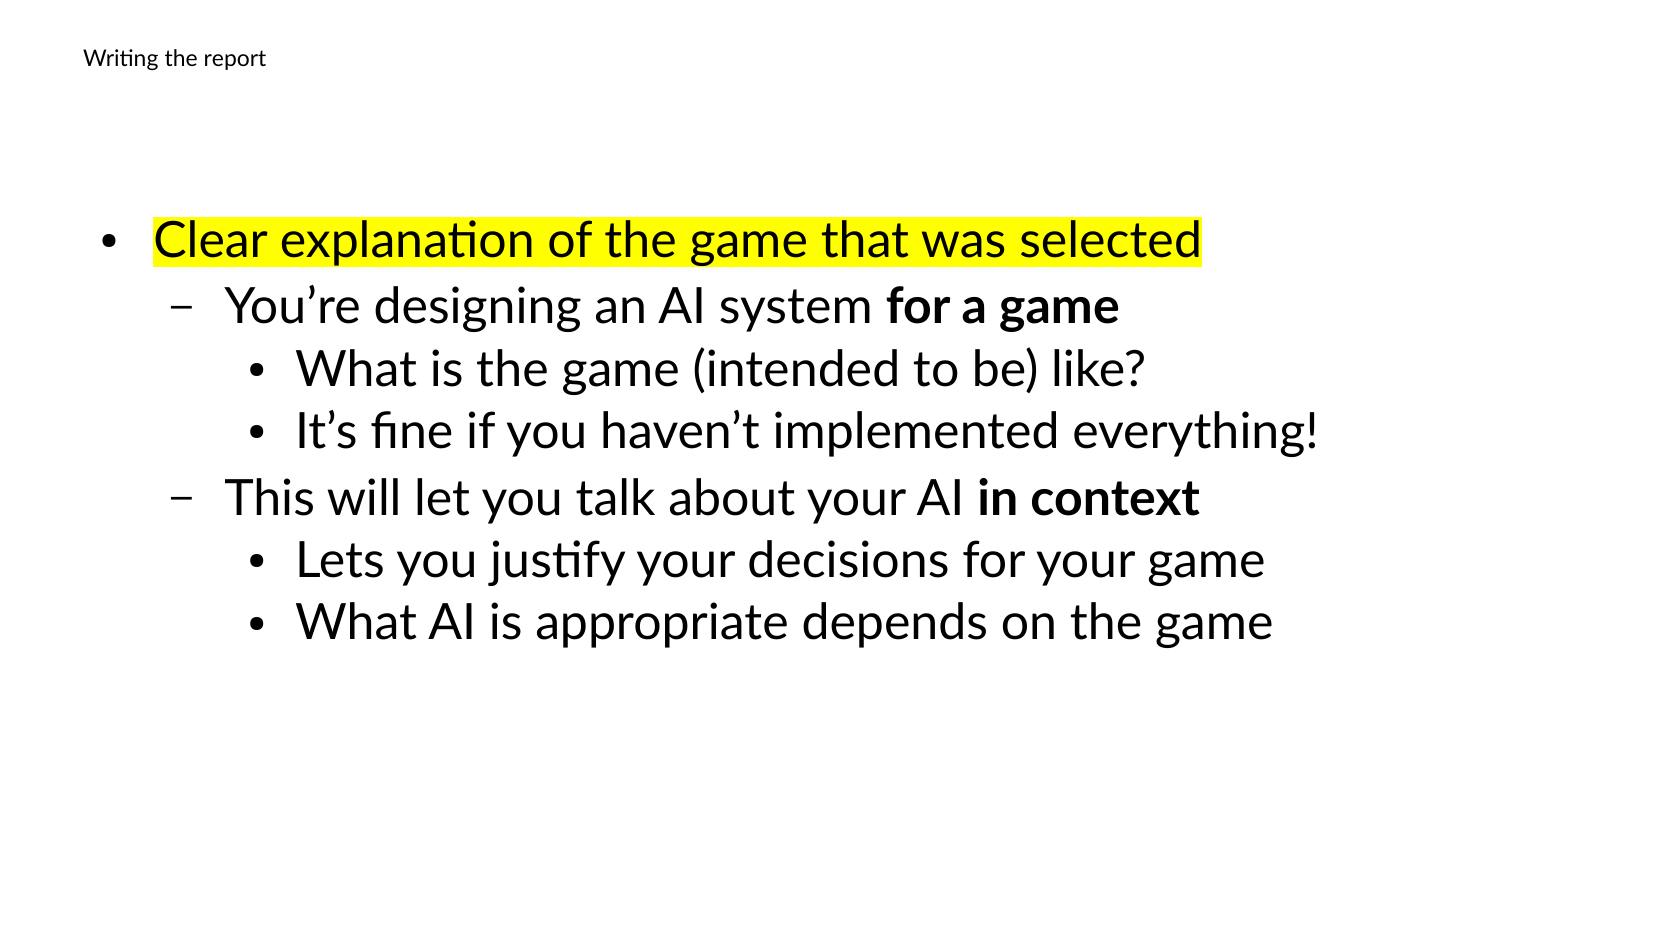

# Writing the report
Clear explanation of the game that was selected
You’re designing an AI system for a game
What is the game (intended to be) like?
It’s fine if you haven’t implemented everything!
This will let you talk about your AI in context
Lets you justify your decisions for your game
What AI is appropriate depends on the game